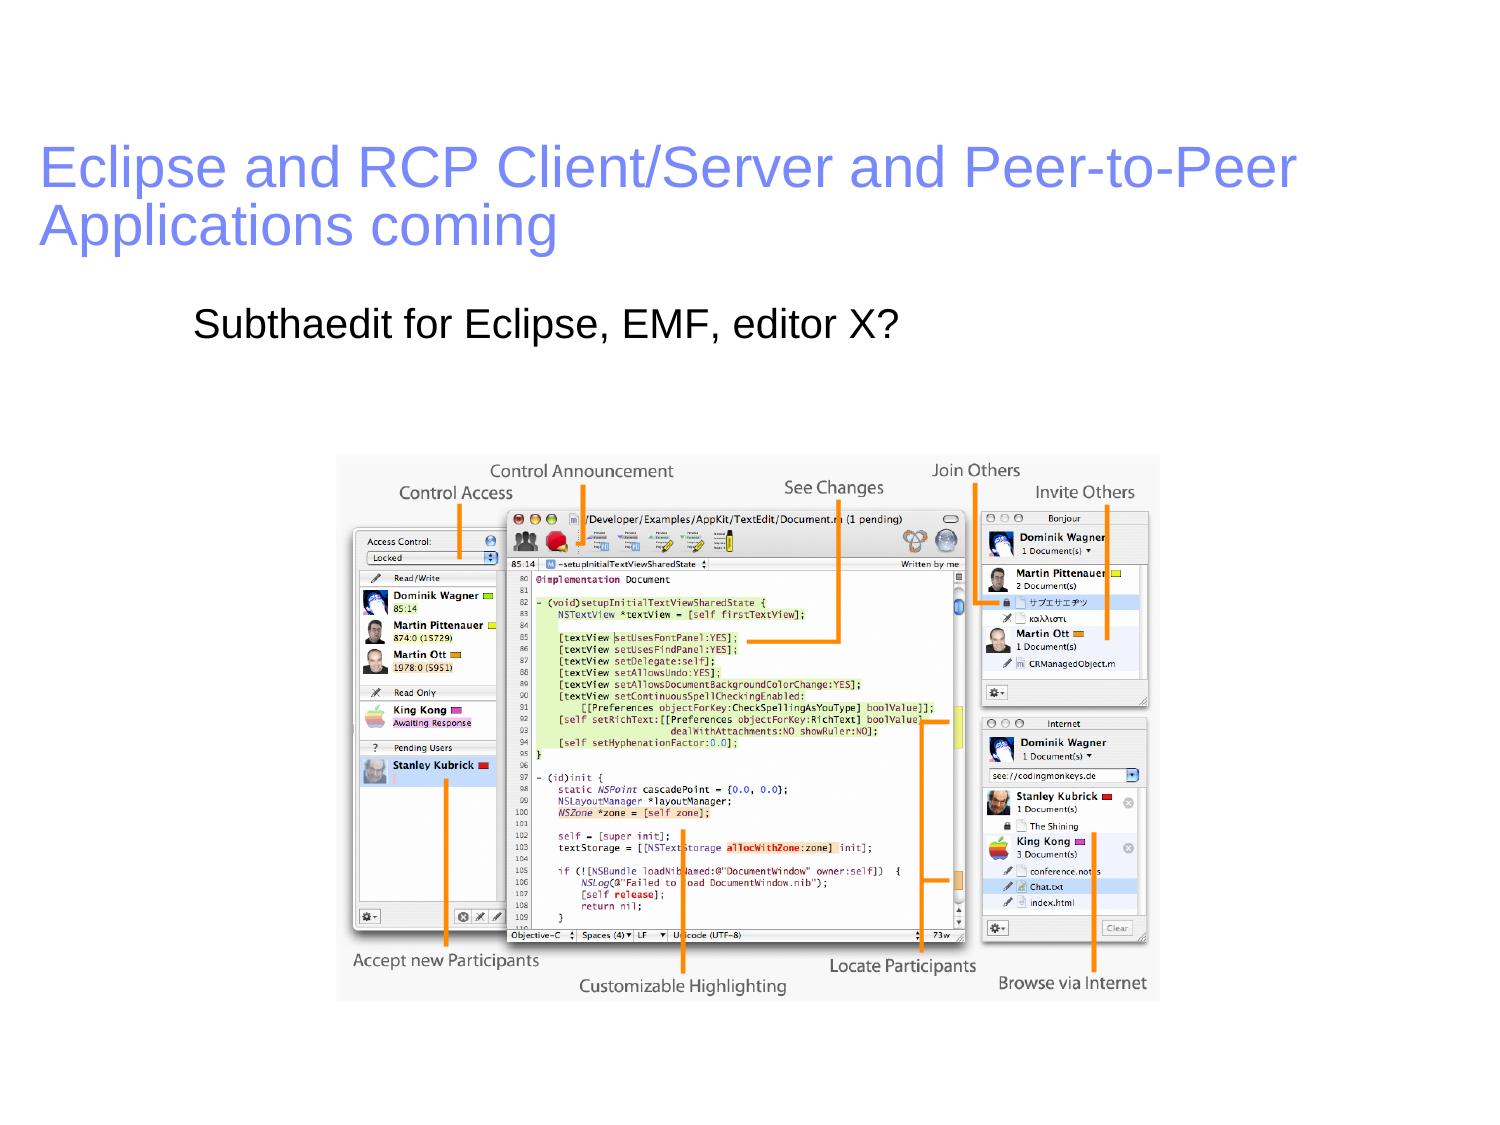

# Eclipse and RCP Client/Server and Peer-to-Peer Applications coming
Subthaedit for Eclipse, EMF, editor X?